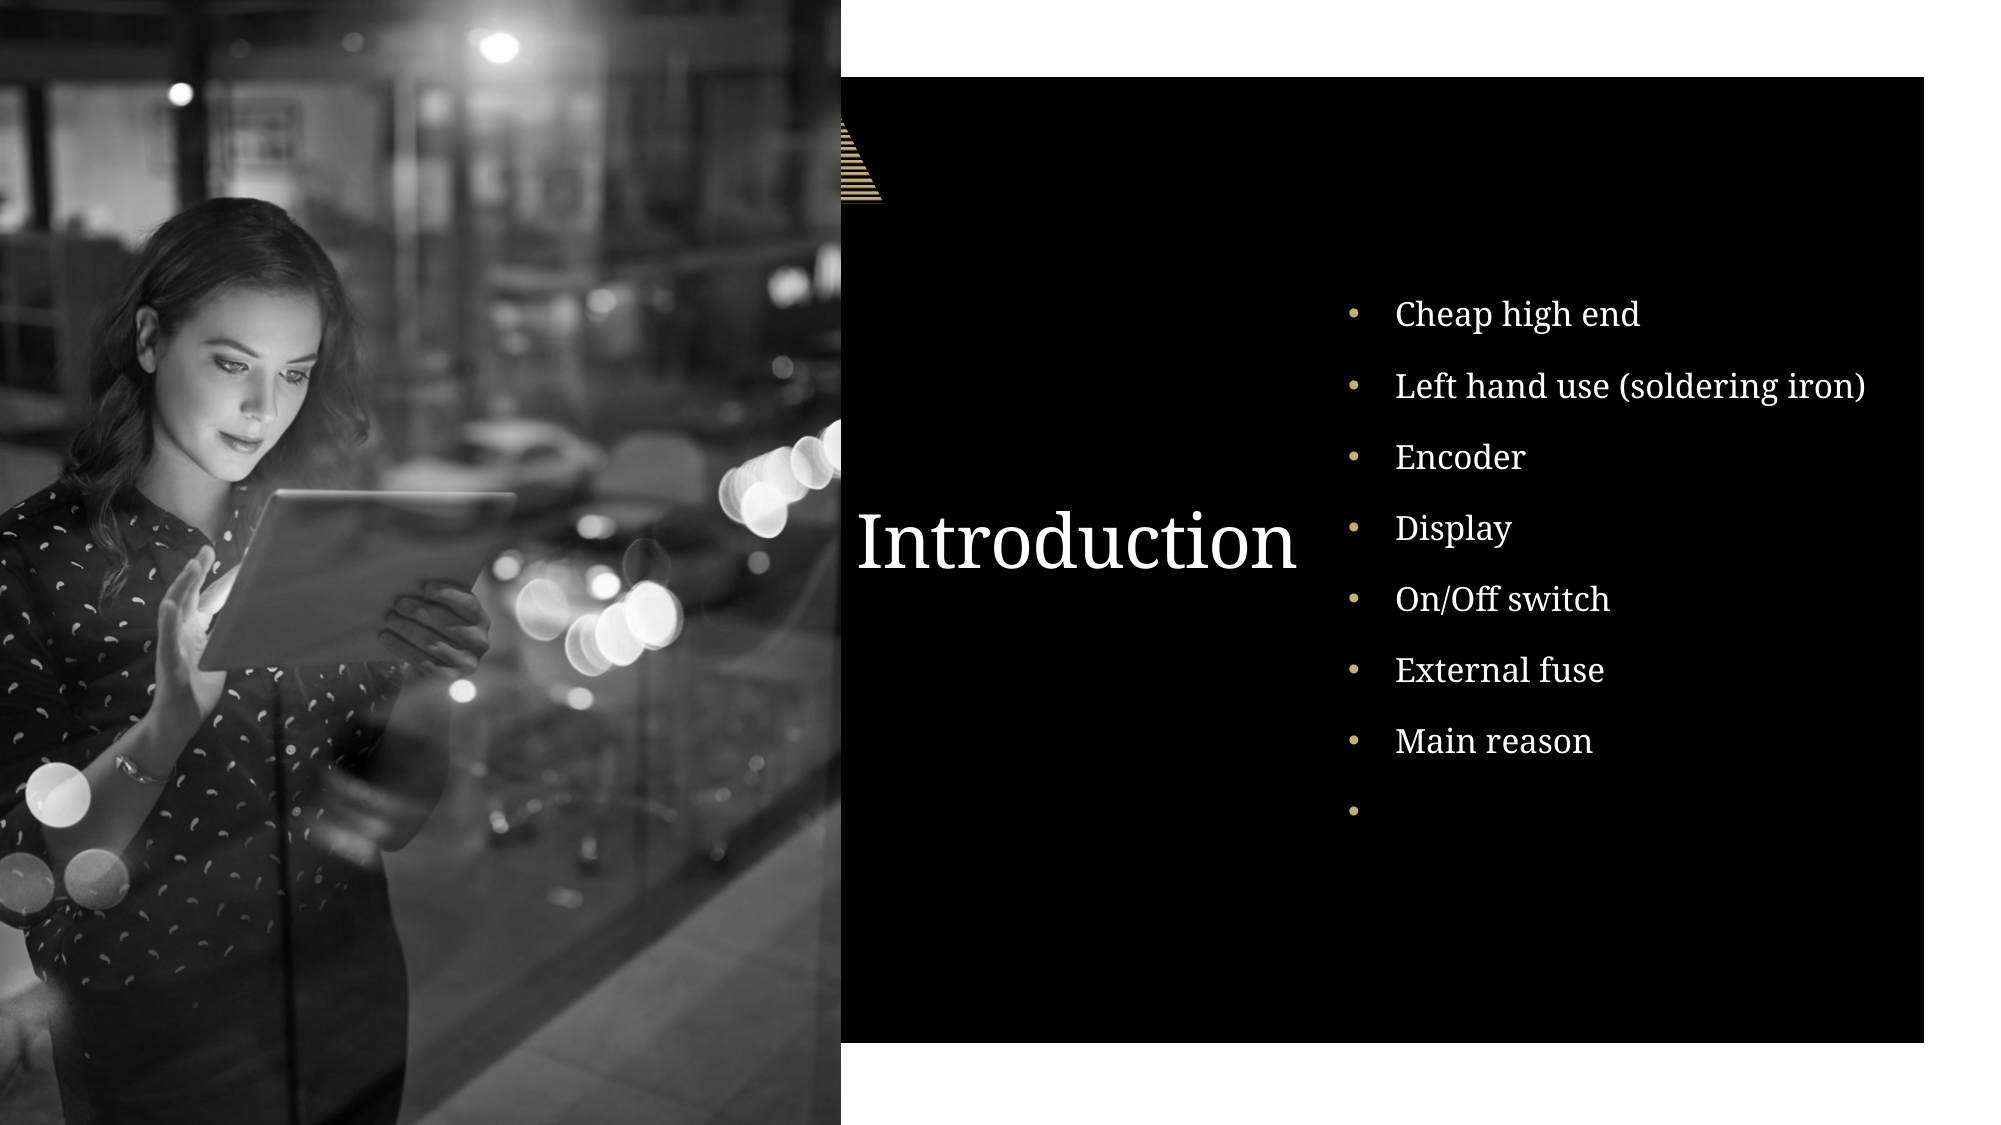

Cheap high end
Left hand use (soldering iron)
Encoder
Display
On/Off switch
External fuse
Main reason
# Introduction